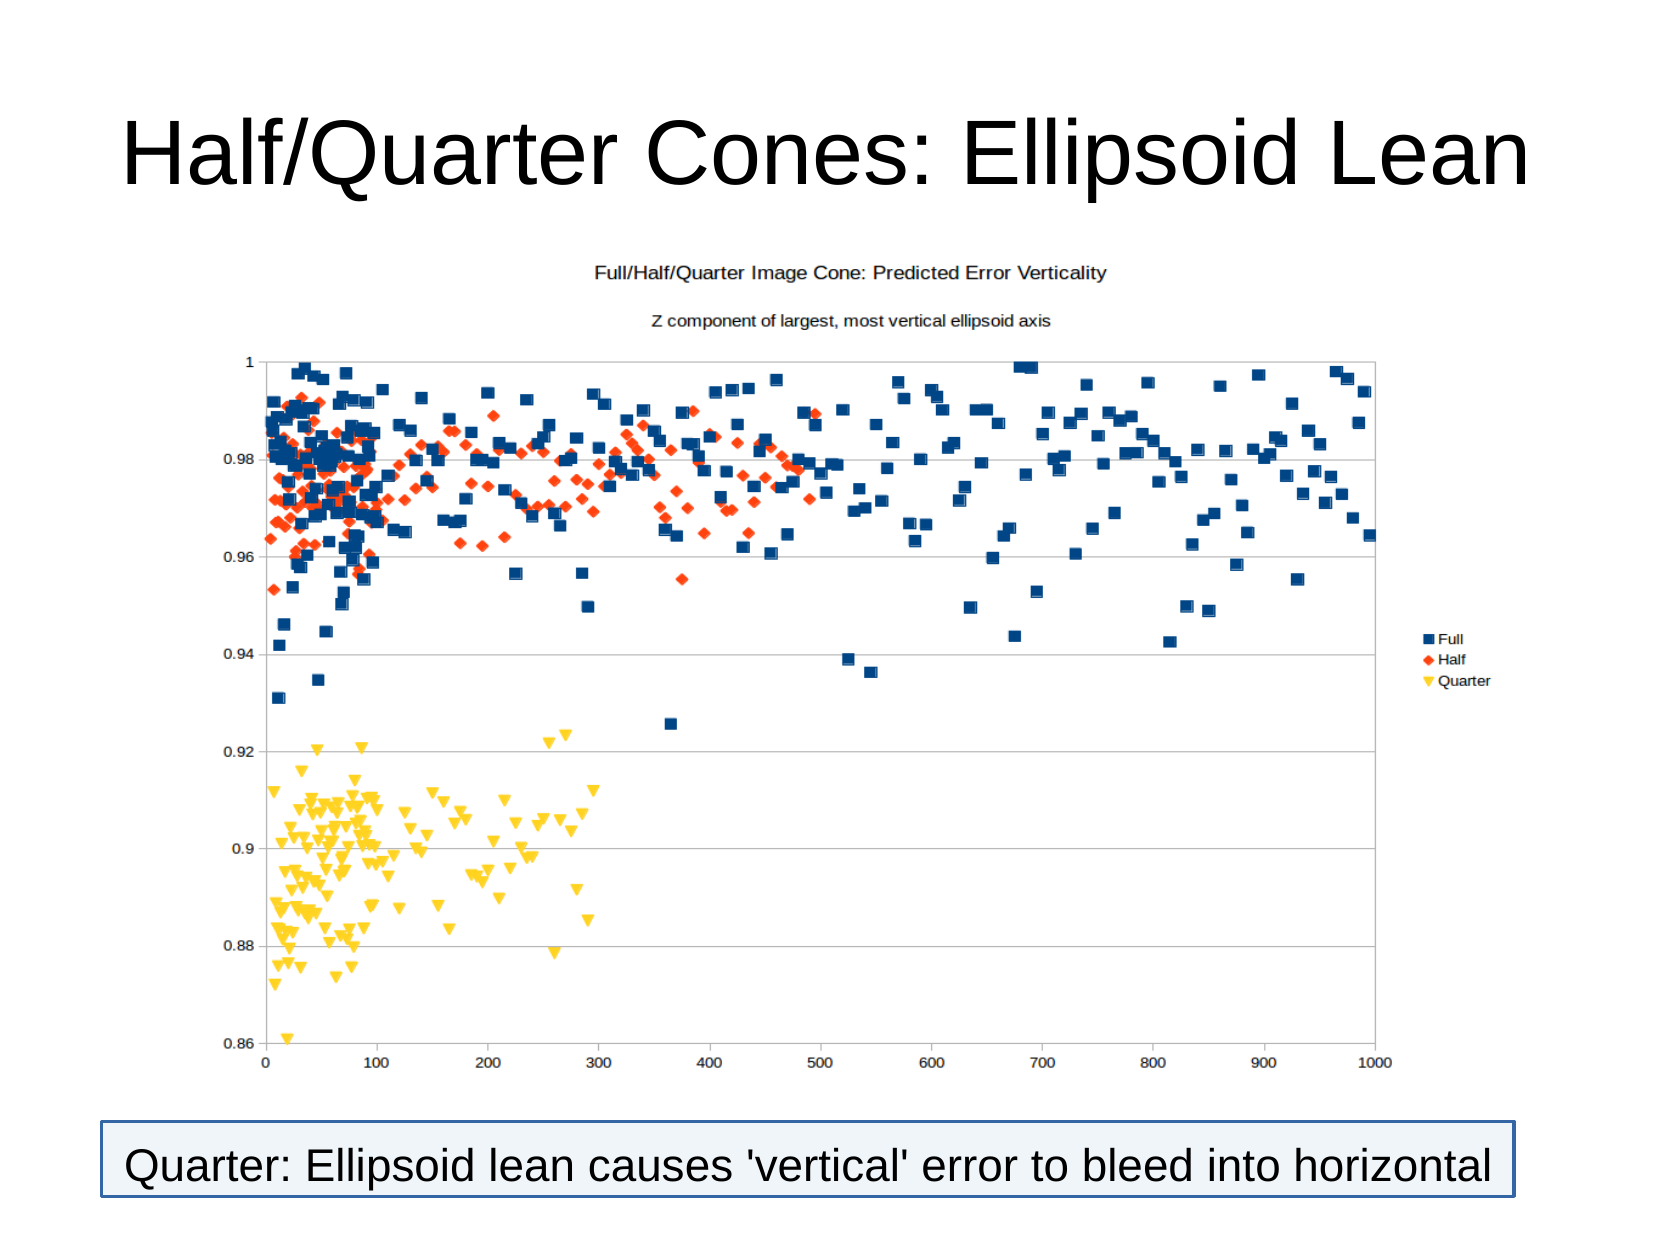

# Half/Quarter Cones: Ellipsoid Lean
Quarter: Ellipsoid lean causes 'vertical' error to bleed into horizontal